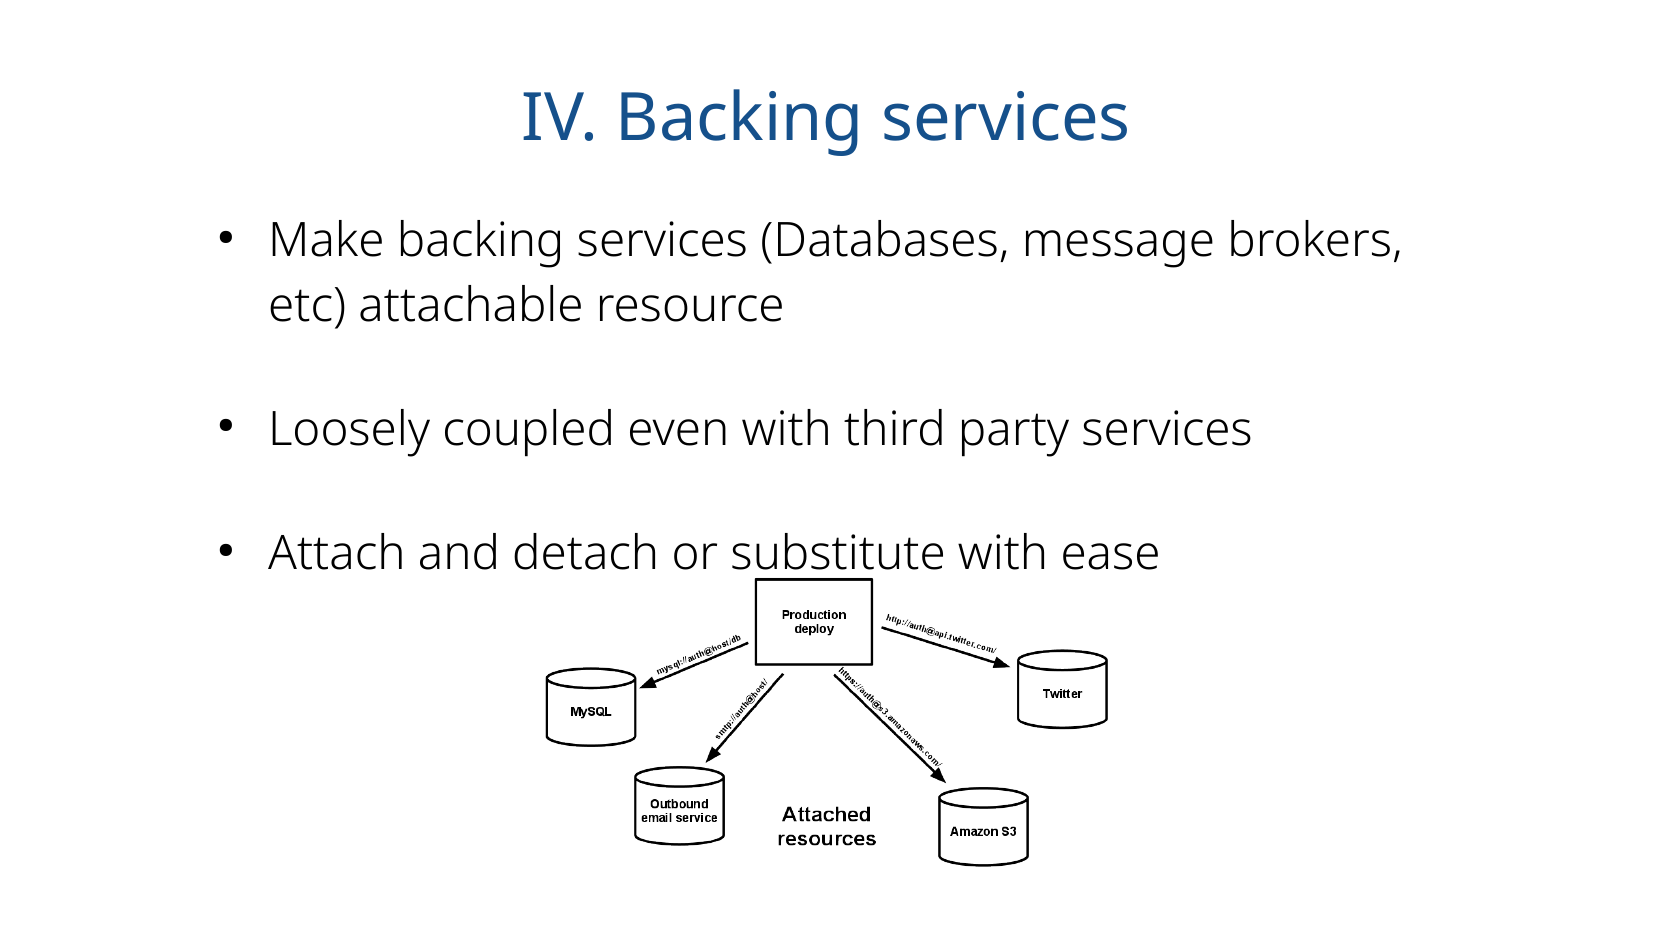

# IV. Backing services
Make backing services (Databases, message brokers, etc) attachable resource
Loosely coupled even with third party services
Attach and detach or substitute with ease